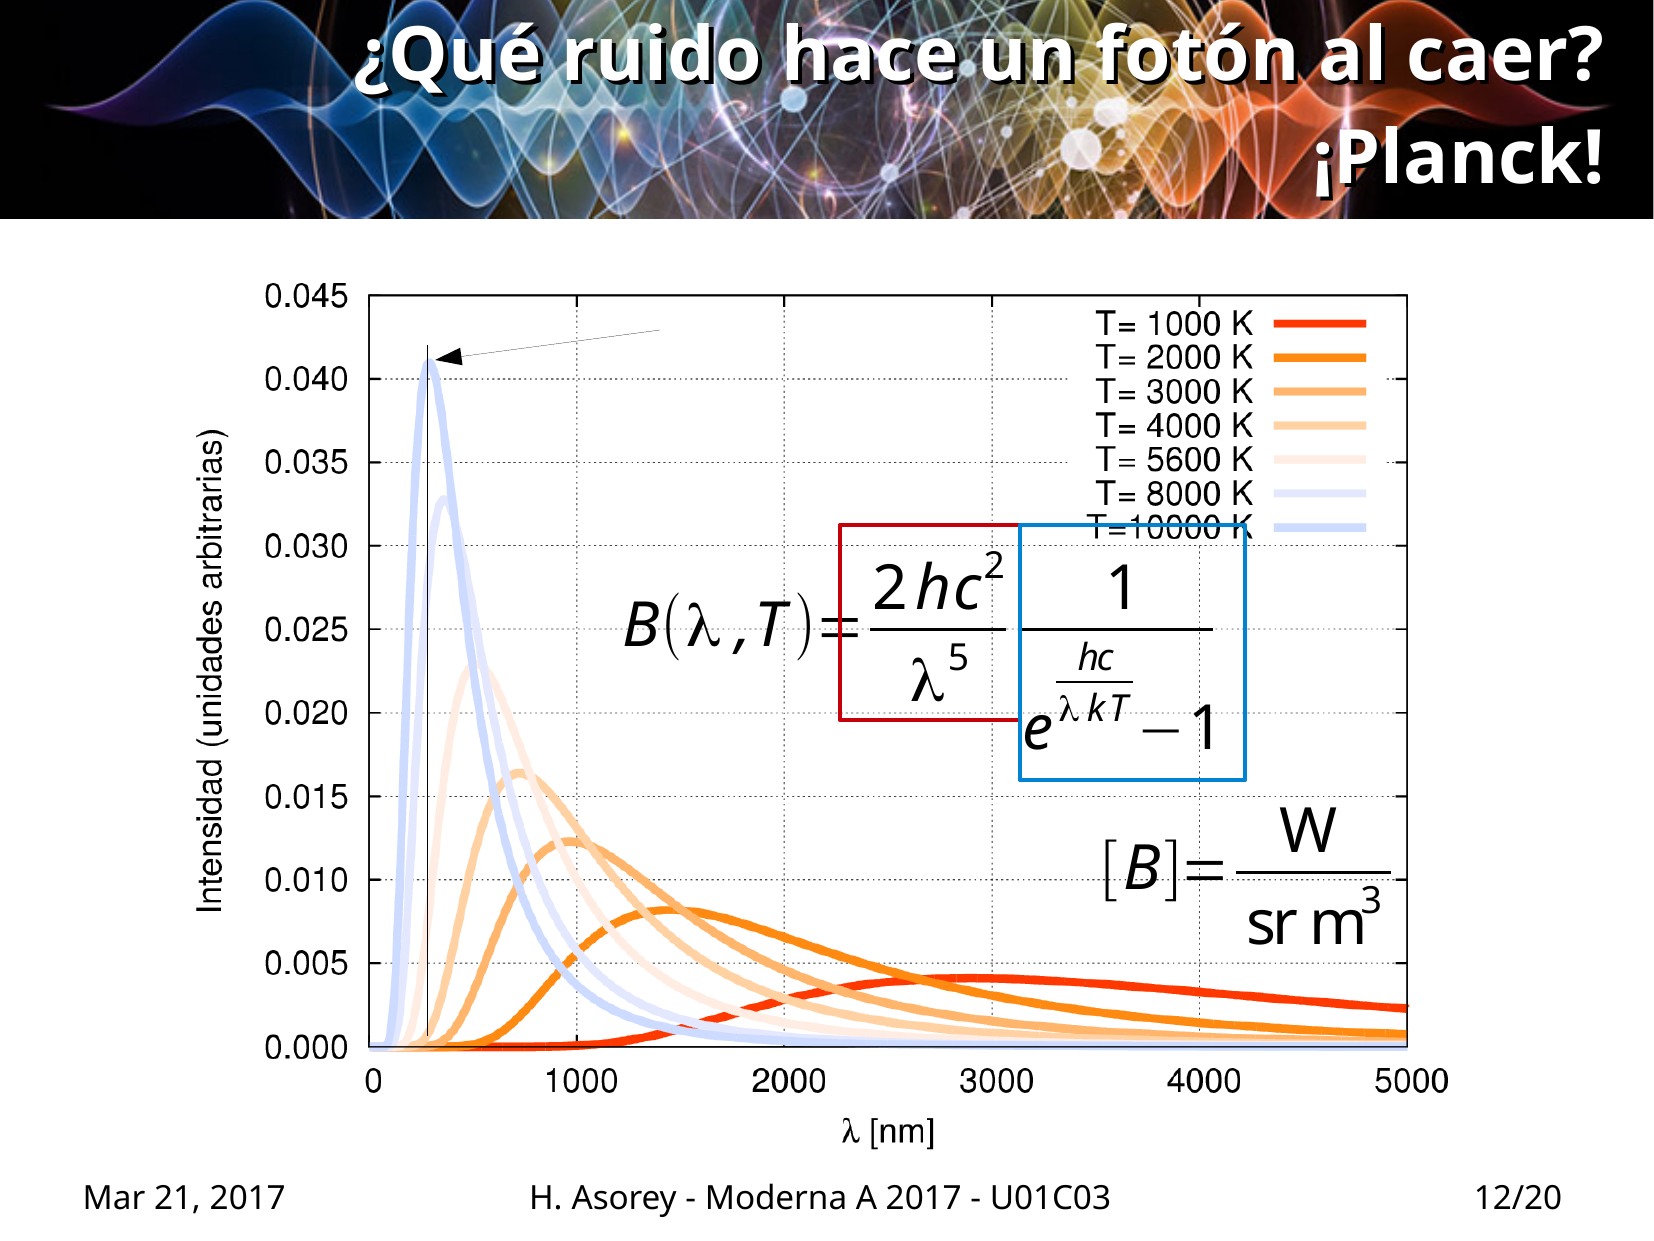

# ¿Qué ruido hace un fotón al caer? ¡Planck!
Mar 21, 2017
H. Asorey - Moderna A 2017 - U01C03
12